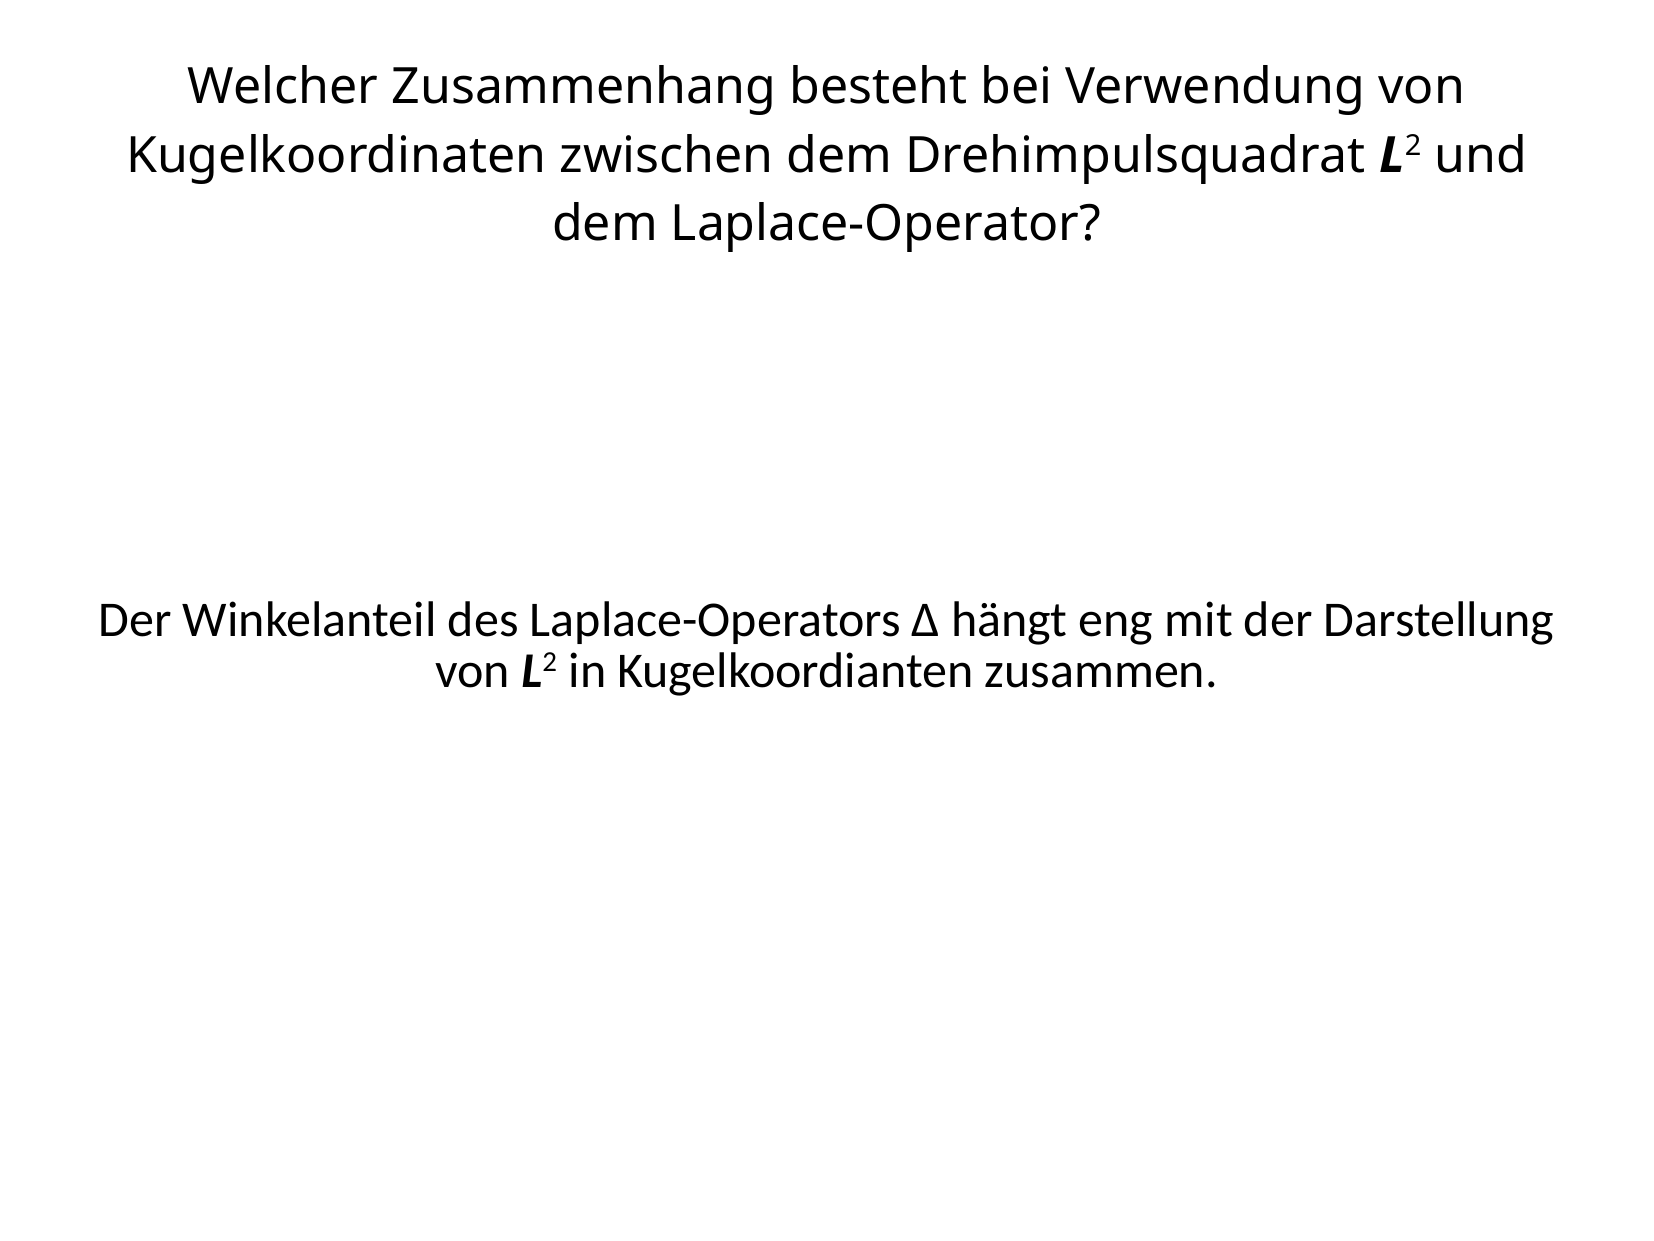

# Welcher Zusammenhang besteht bei Verwendung von Kugelkoordinaten zwischen dem Drehimpulsquadrat L2 und dem Laplace-Operator?
Der Winkelanteil des Laplace-Operators ∆ hängt eng mit der Darstellung von L2 in Kugelkoordianten zusammen.